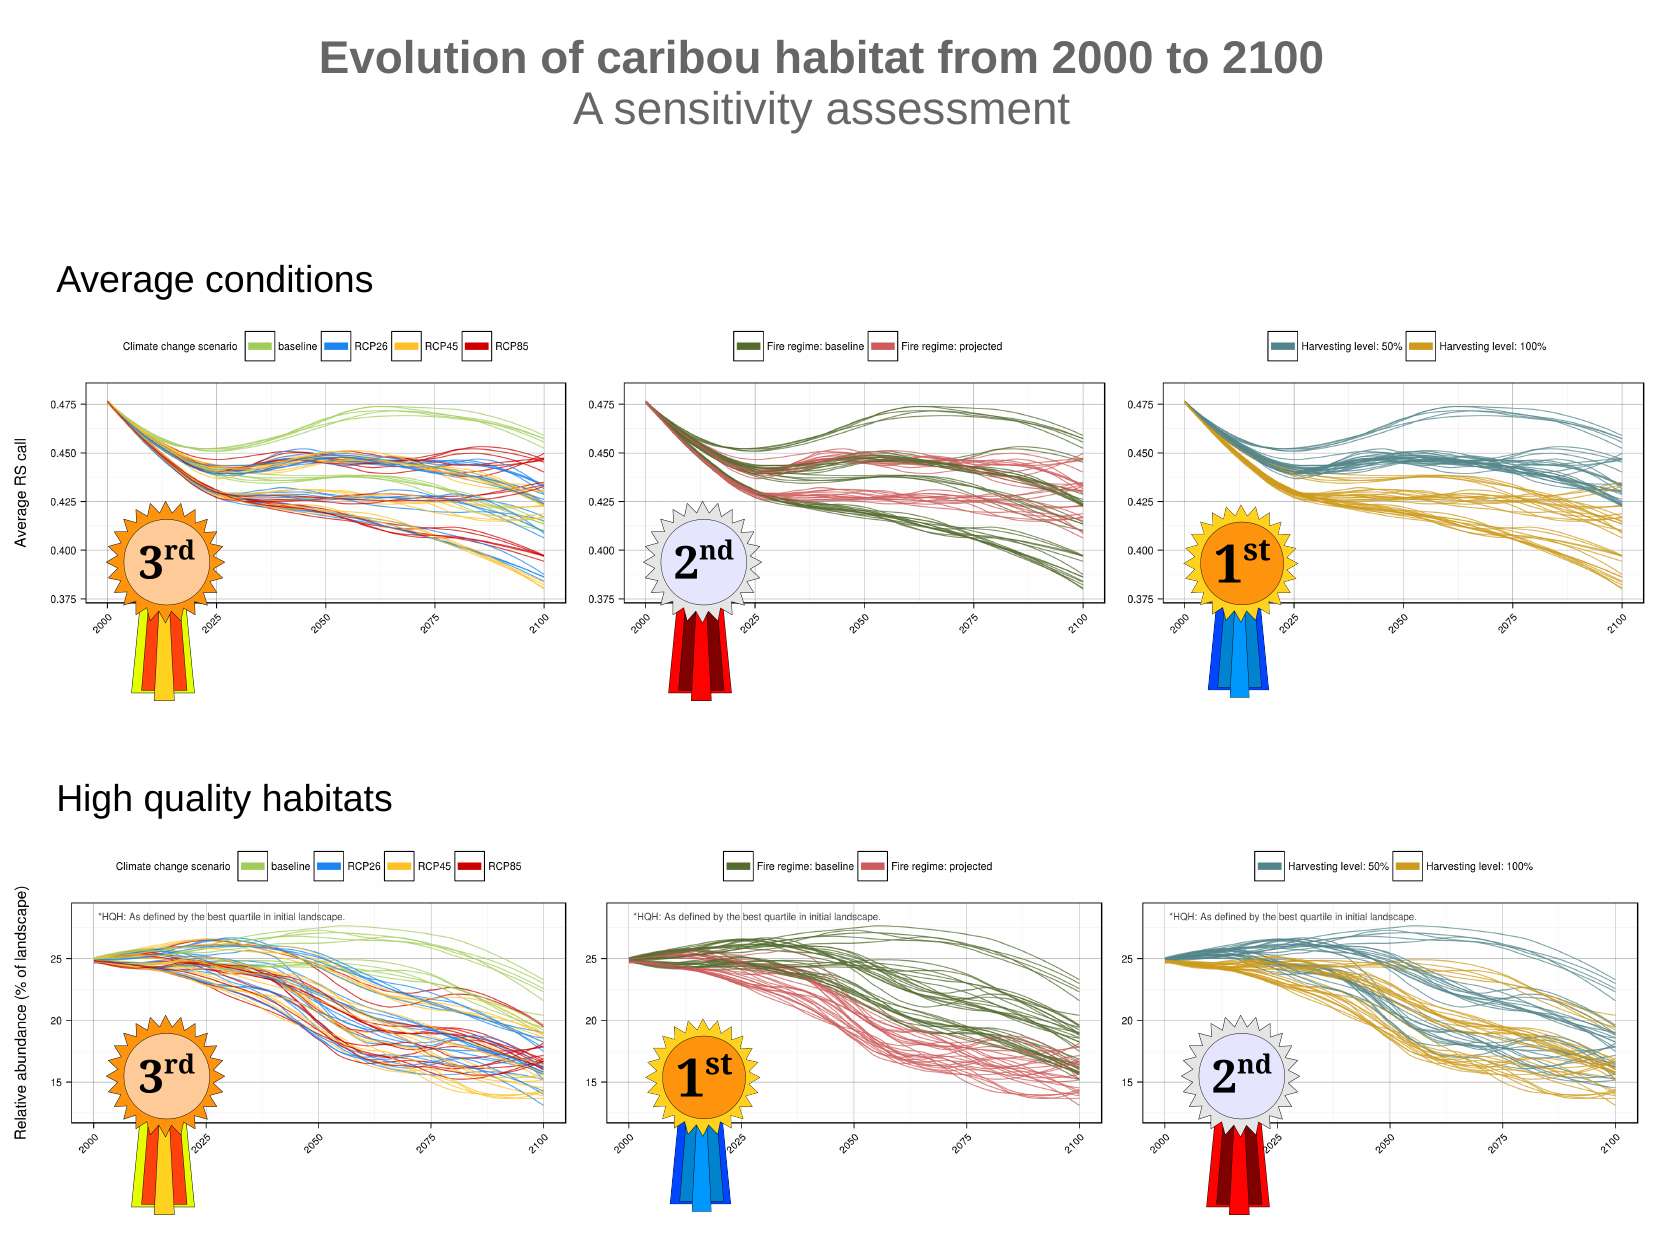

Evolution of caribou habitat from 2000 to 2100
A sensitivity assessment
Average conditions
High quality habitats